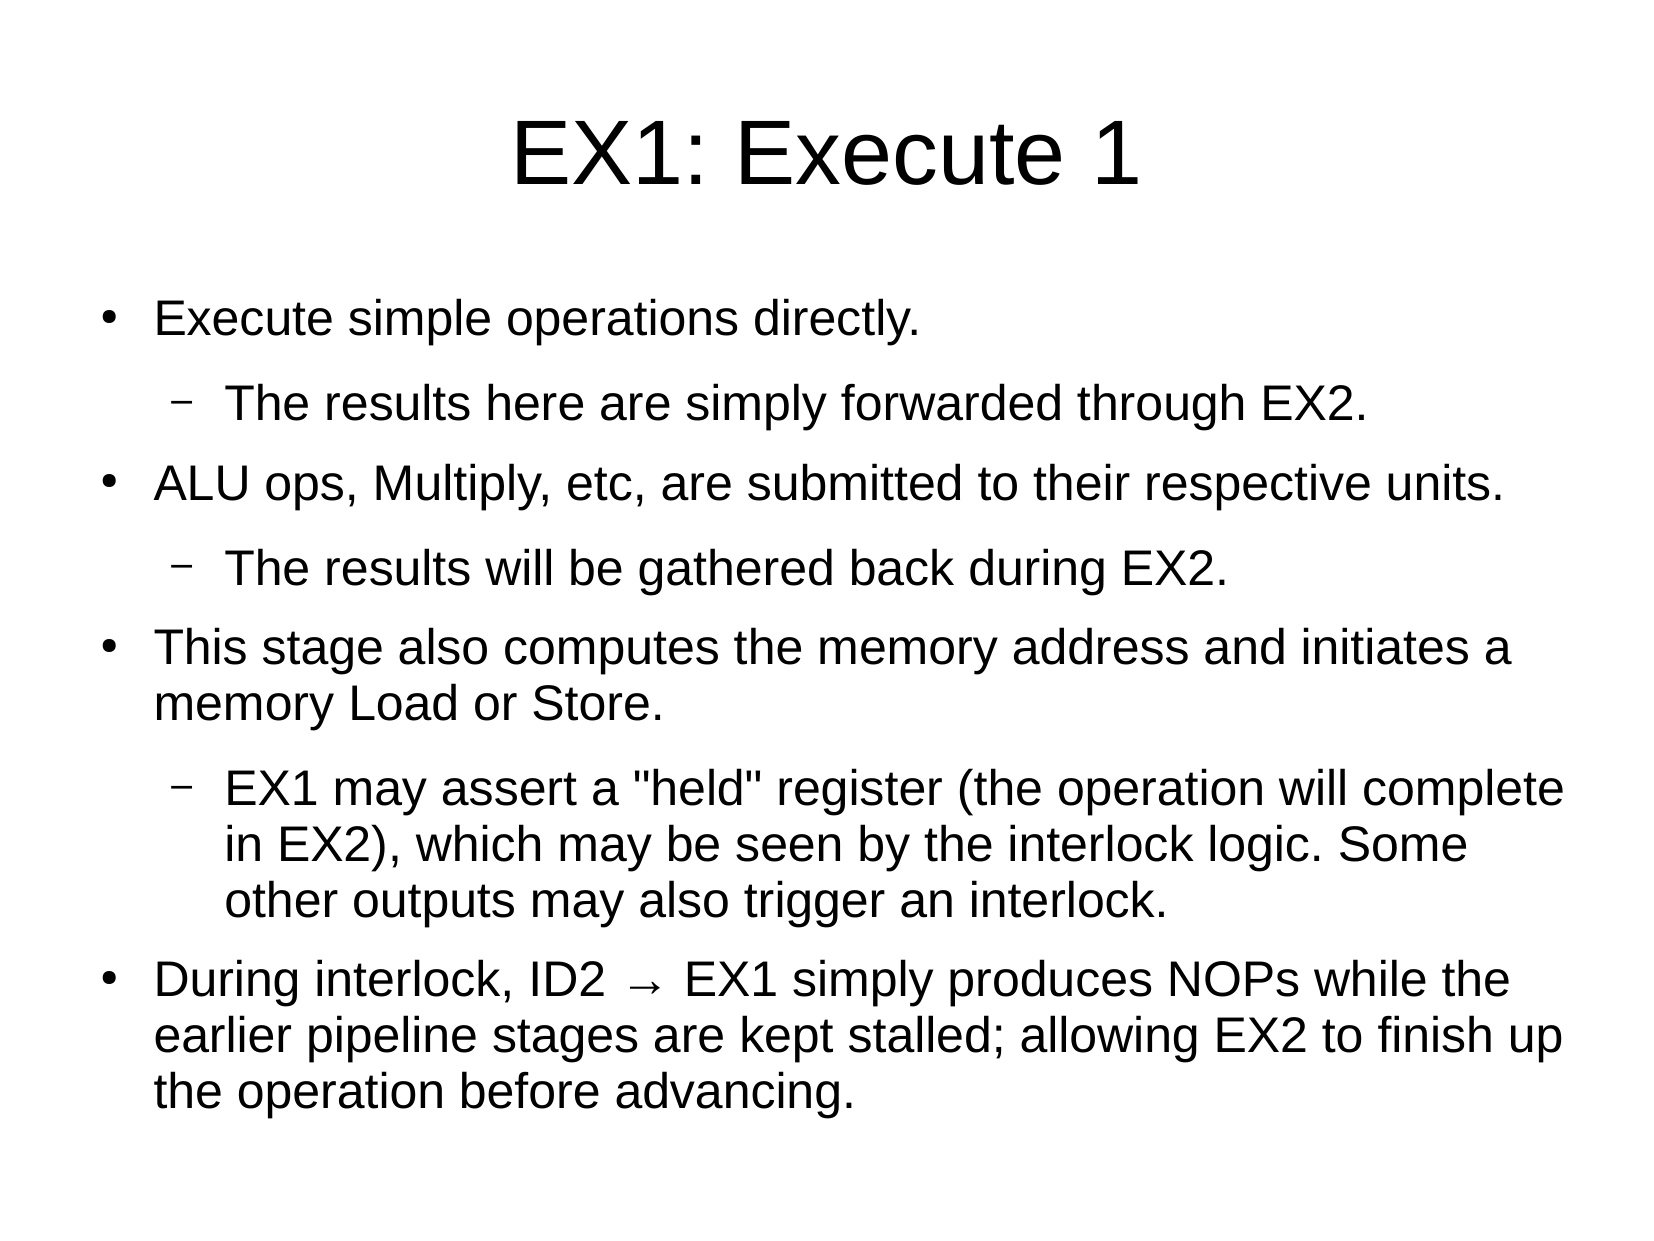

# EX1: Execute 1
Execute simple operations directly.
The results here are simply forwarded through EX2.
ALU ops, Multiply, etc, are submitted to their respective units.
The results will be gathered back during EX2.
This stage also computes the memory address and initiates a memory Load or Store.
EX1 may assert a "held" register (the operation will complete in EX2), which may be seen by the interlock logic. Some other outputs may also trigger an interlock.
During interlock, ID2 → EX1 simply produces NOPs while the earlier pipeline stages are kept stalled; allowing EX2 to finish up the operation before advancing.